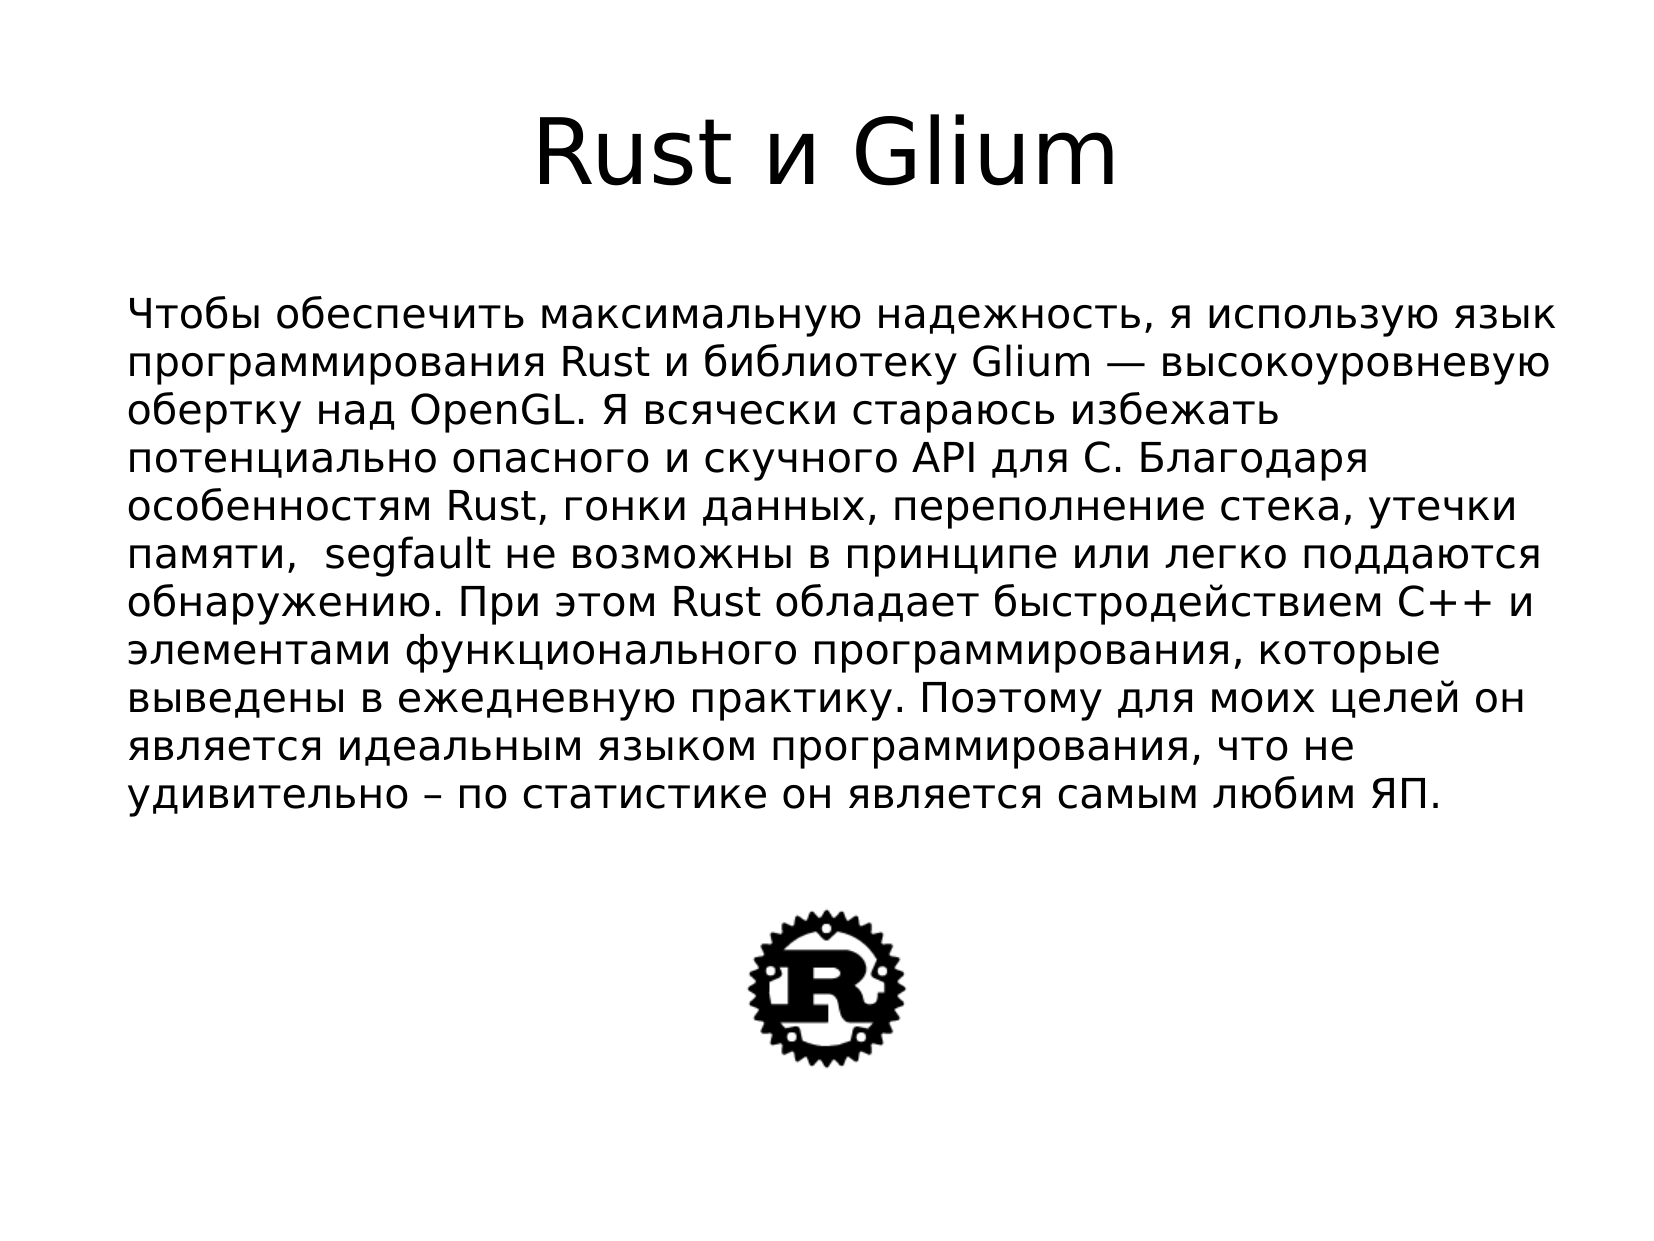

# Rust и Glium
Чтобы обеспечить максимальную надежность, я использую язык программирования Rust и библиотеку Glium — высокоуровневую обертку над OpenGL. Я всячески стараюсь избежать потенциально опасного и скучного API для C. Благодаря особенностям Rust, гонки данных, переполнение стека, утечки памяти, segfault не возможны в принципе или легко поддаются обнаружению. При этом Rust обладает быстродействием C++ и элементами функционального программирования, которые выведены в ежедневную практику. Поэтому для моих целей он является идеальным языком программирования, что не удивительно – по статистике он является самым любим ЯП.